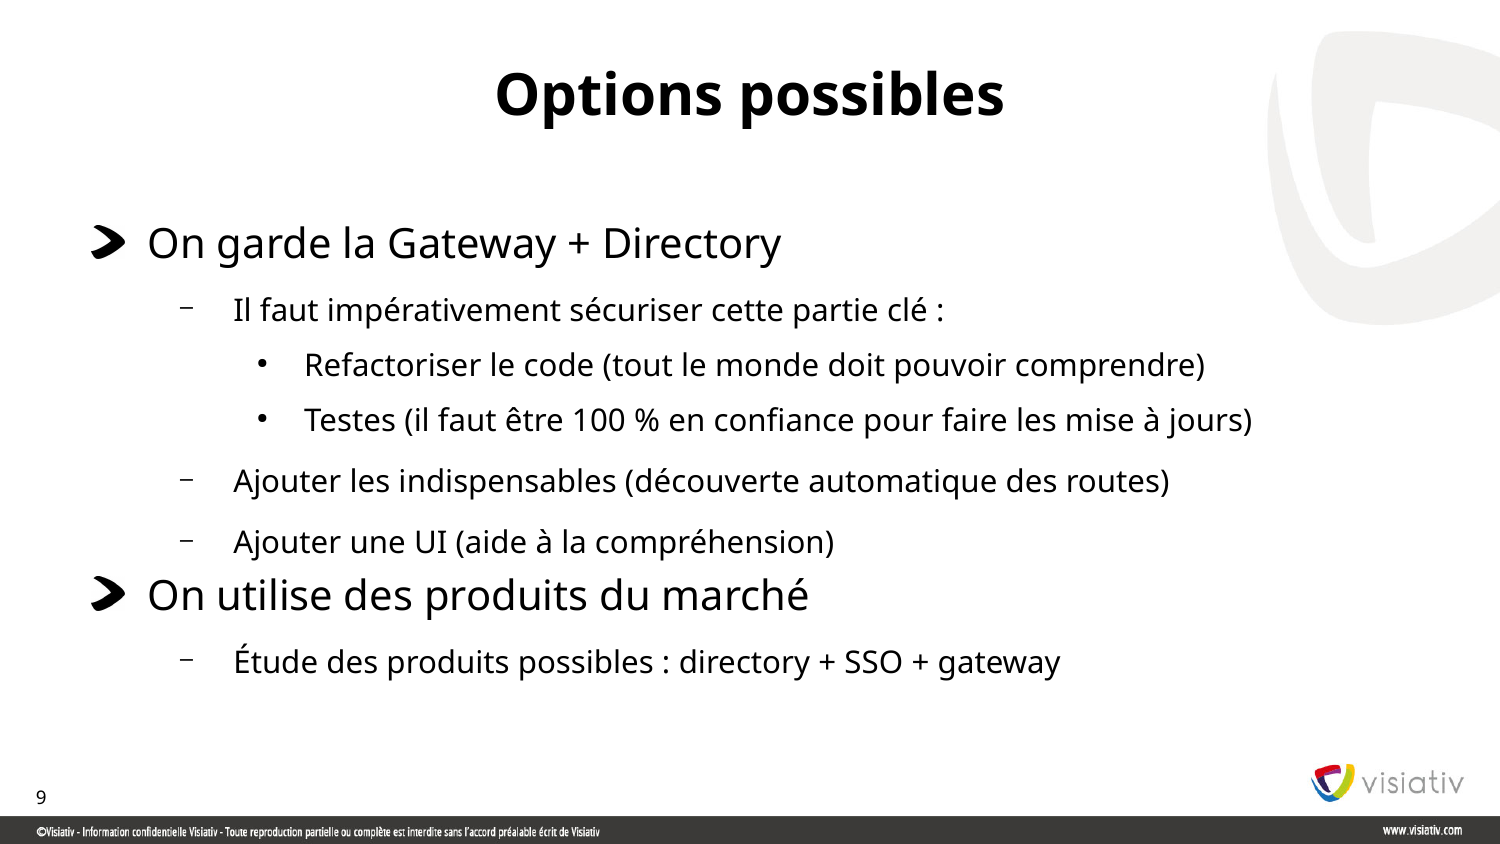

Options possibles
# On garde la Gateway + Directory
Il faut impérativement sécuriser cette partie clé :
Refactoriser le code (tout le monde doit pouvoir comprendre)
Testes (il faut être 100 % en confiance pour faire les mise à jours)
Ajouter les indispensables (découverte automatique des routes)
Ajouter une UI (aide à la compréhension)
On utilise des produits du marché
Étude des produits possibles : directory + SSO + gateway